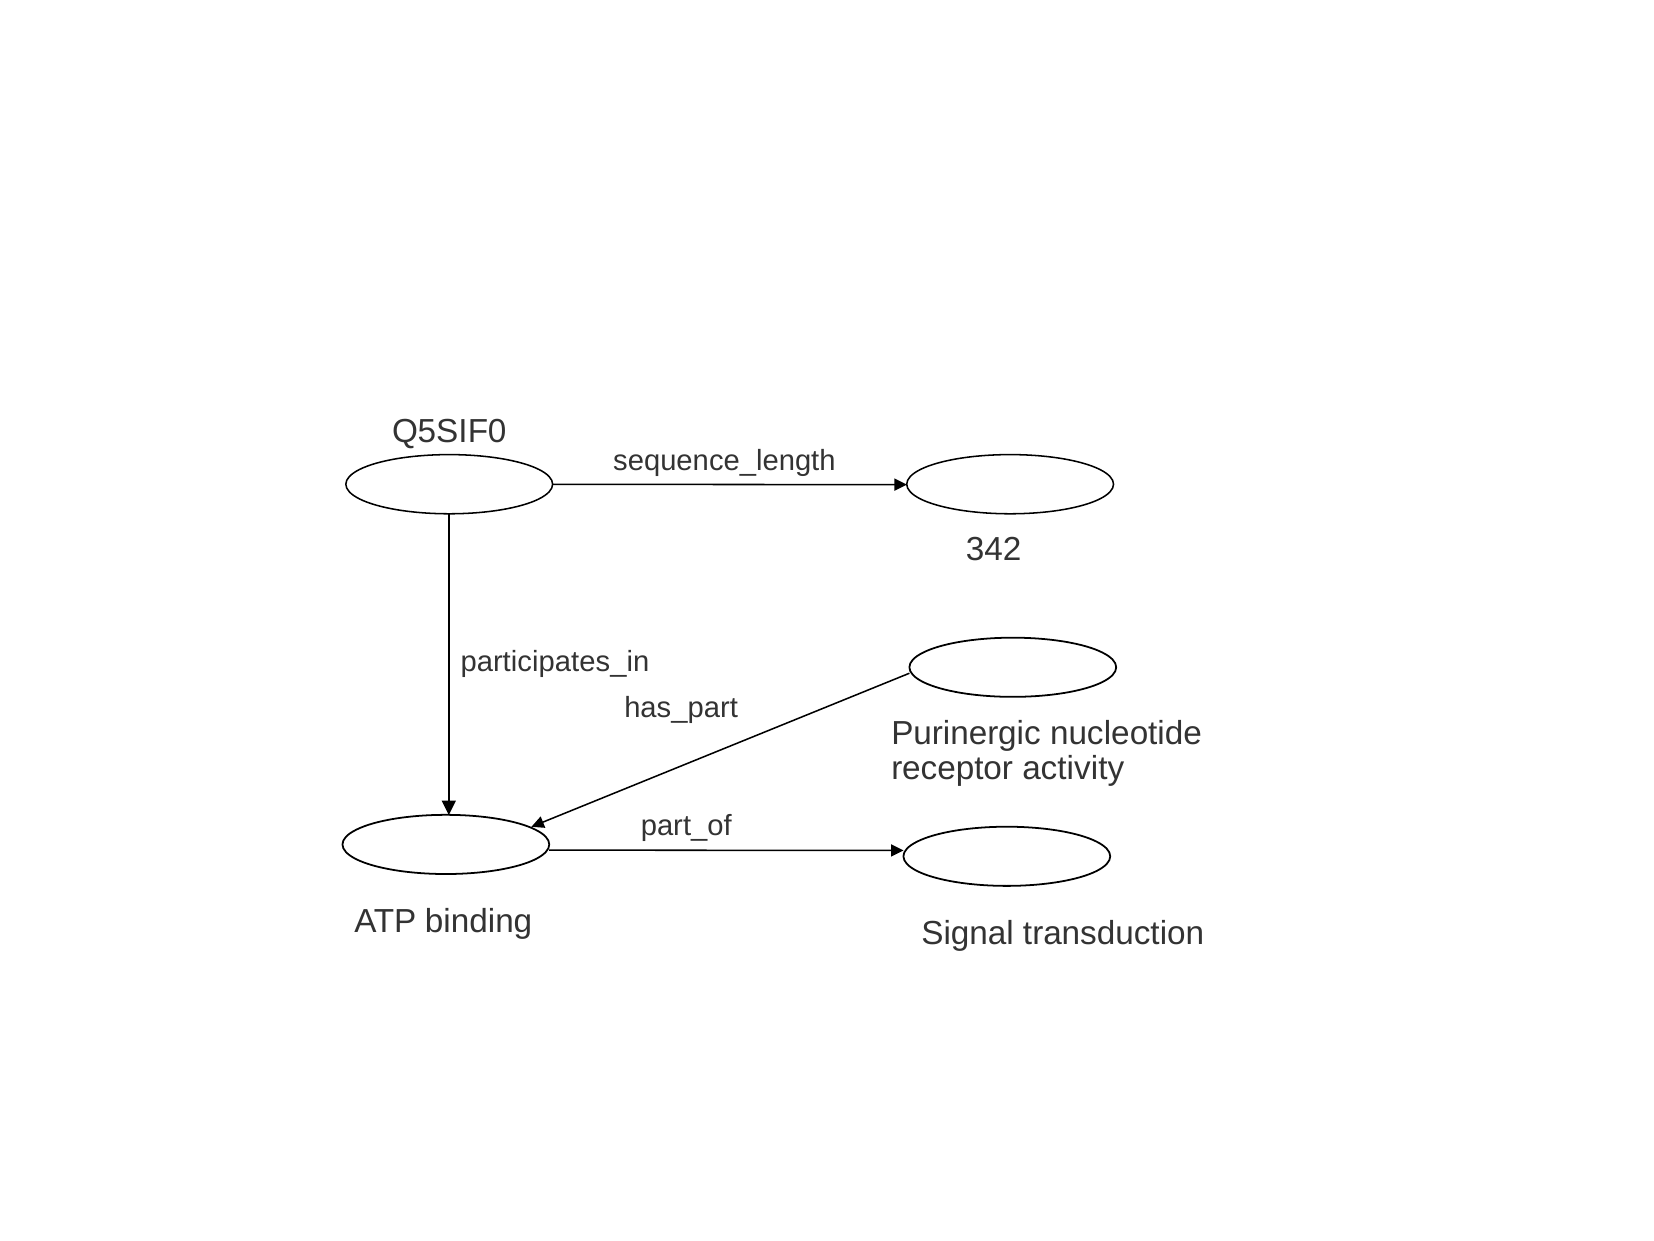

Q5SIF0
sequence_length
342
participates_in
has_part
Purinergic nucleotide
receptor activity
part_of
ATP binding
Signal transduction